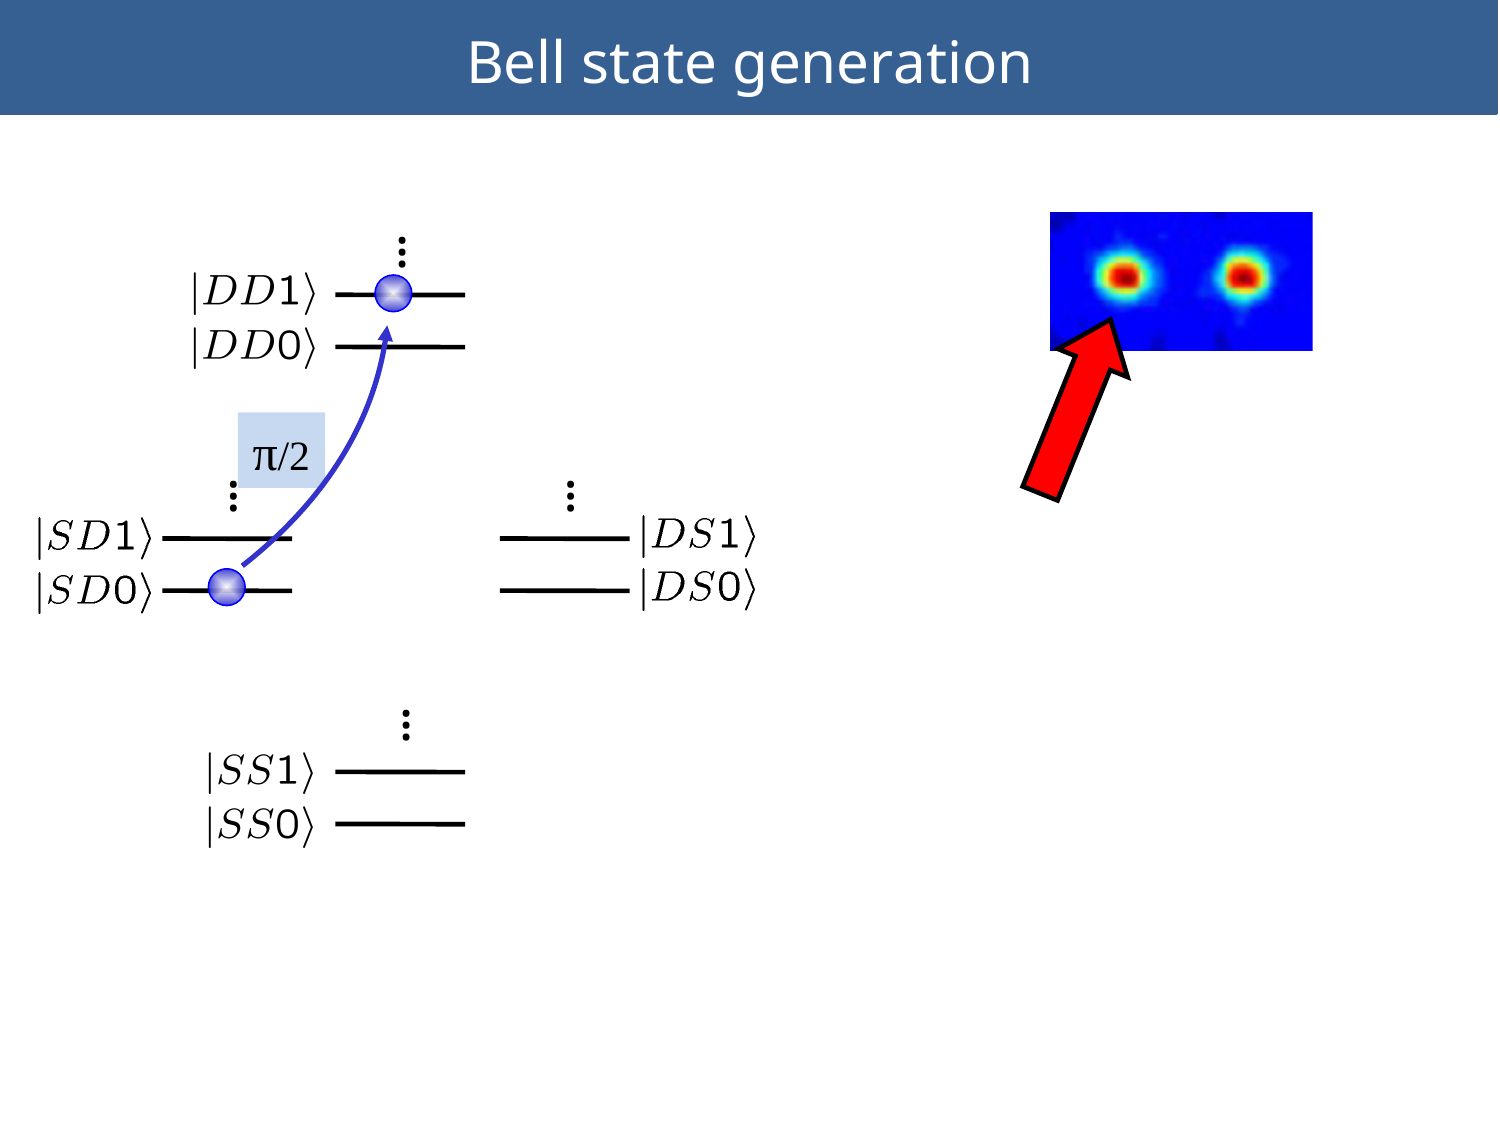

Bell state generation
…
…
…
…
π/2